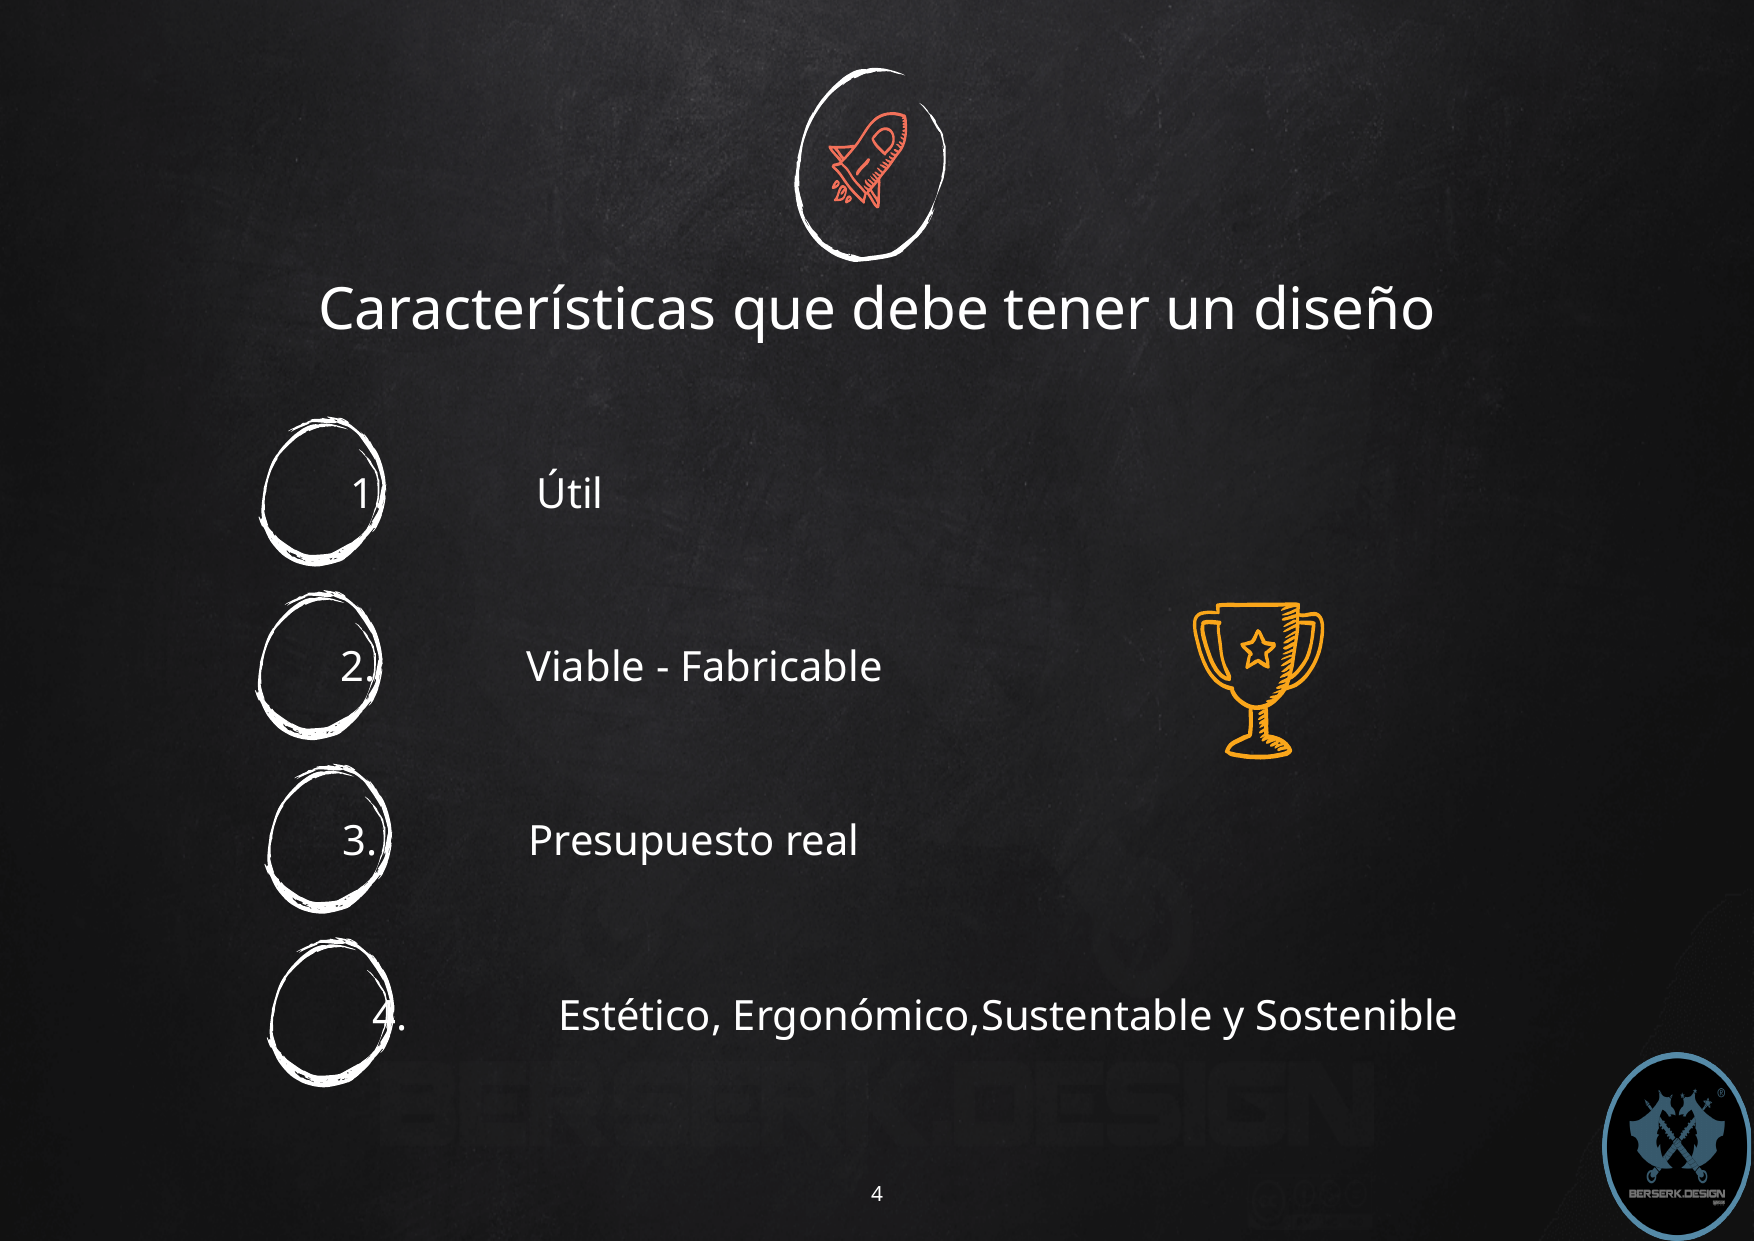

Características que debe tener un diseño
# 1. Útil
2. Viable - Fabricable
3. Presupuesto real
4. Estético, Ergonómico,Sustentable y Sostenible